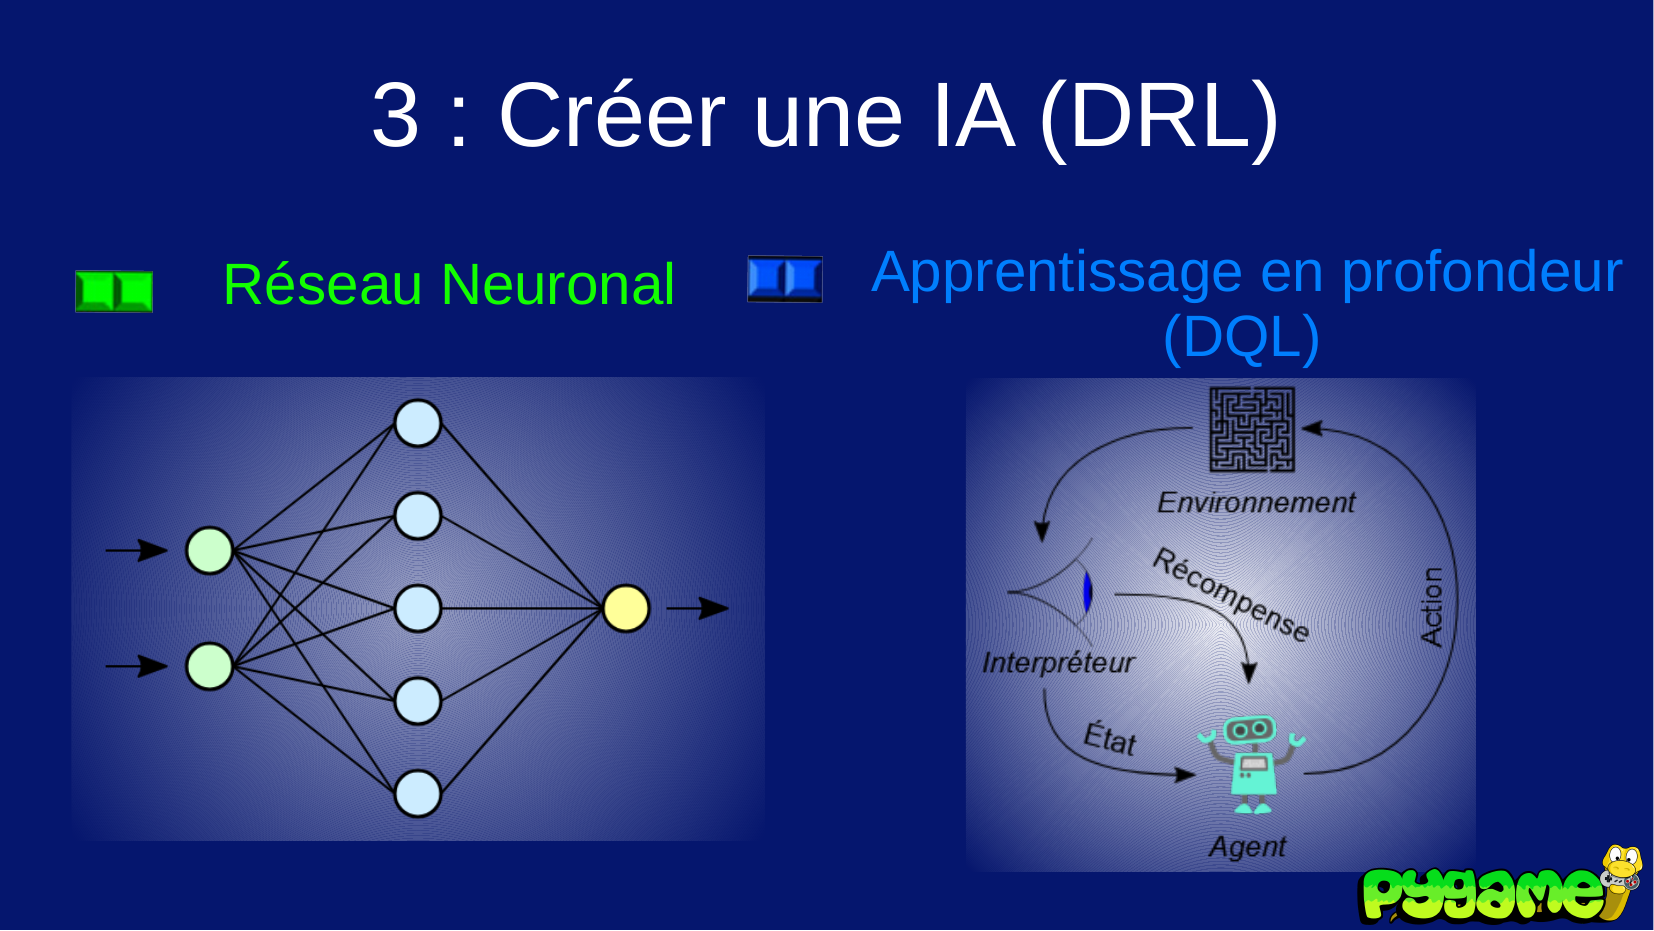

# 3 : Créer une IA (DRL)
 Apprentissage en profondeur (DQL)
 Réseau Neuronal